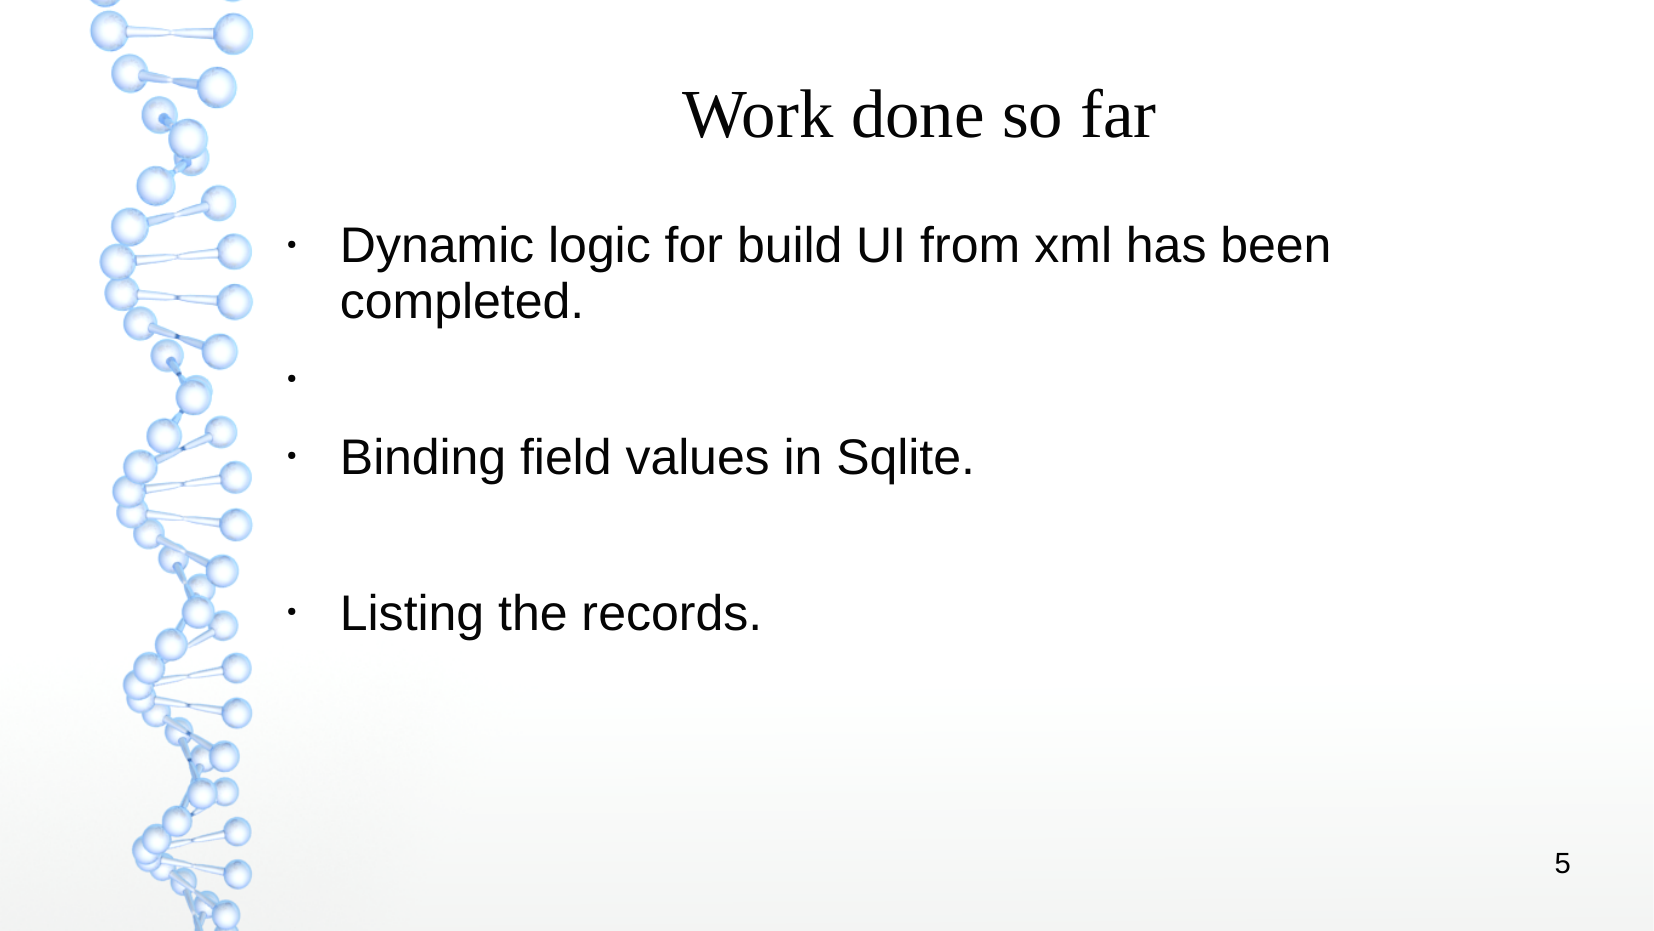

# Work done so far
Dynamic logic for build UI from xml has been completed.
Binding field values in Sqlite.
Listing the records.
5